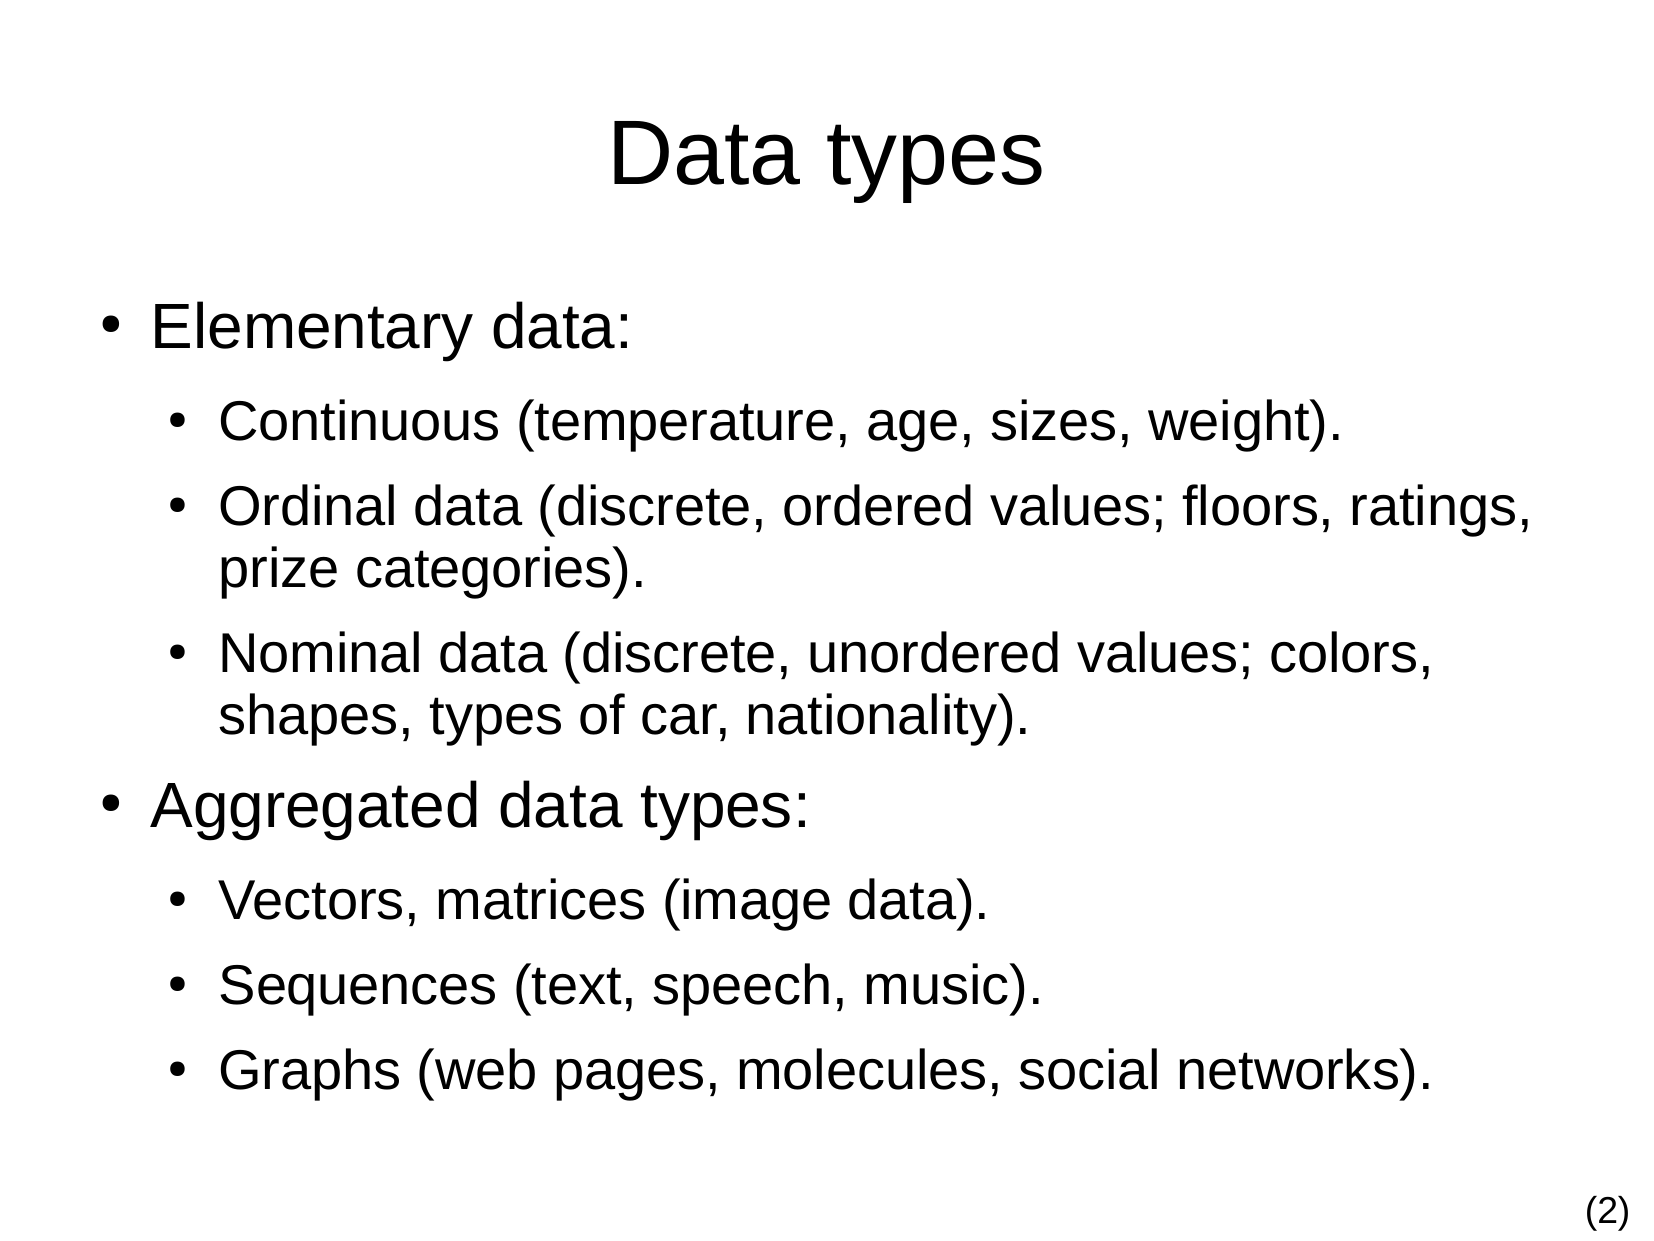

# Data types
Elementary data:
Continuous (temperature, age, sizes, weight).
Ordinal data (discrete, ordered values; floors, ratings, prize categories).
Nominal data (discrete, unordered values; colors, shapes, types of car, nationality).
Aggregated data types:
Vectors, matrices (image data).
Sequences (text, speech, music).
Graphs (web pages, molecules, social networks).
(2)